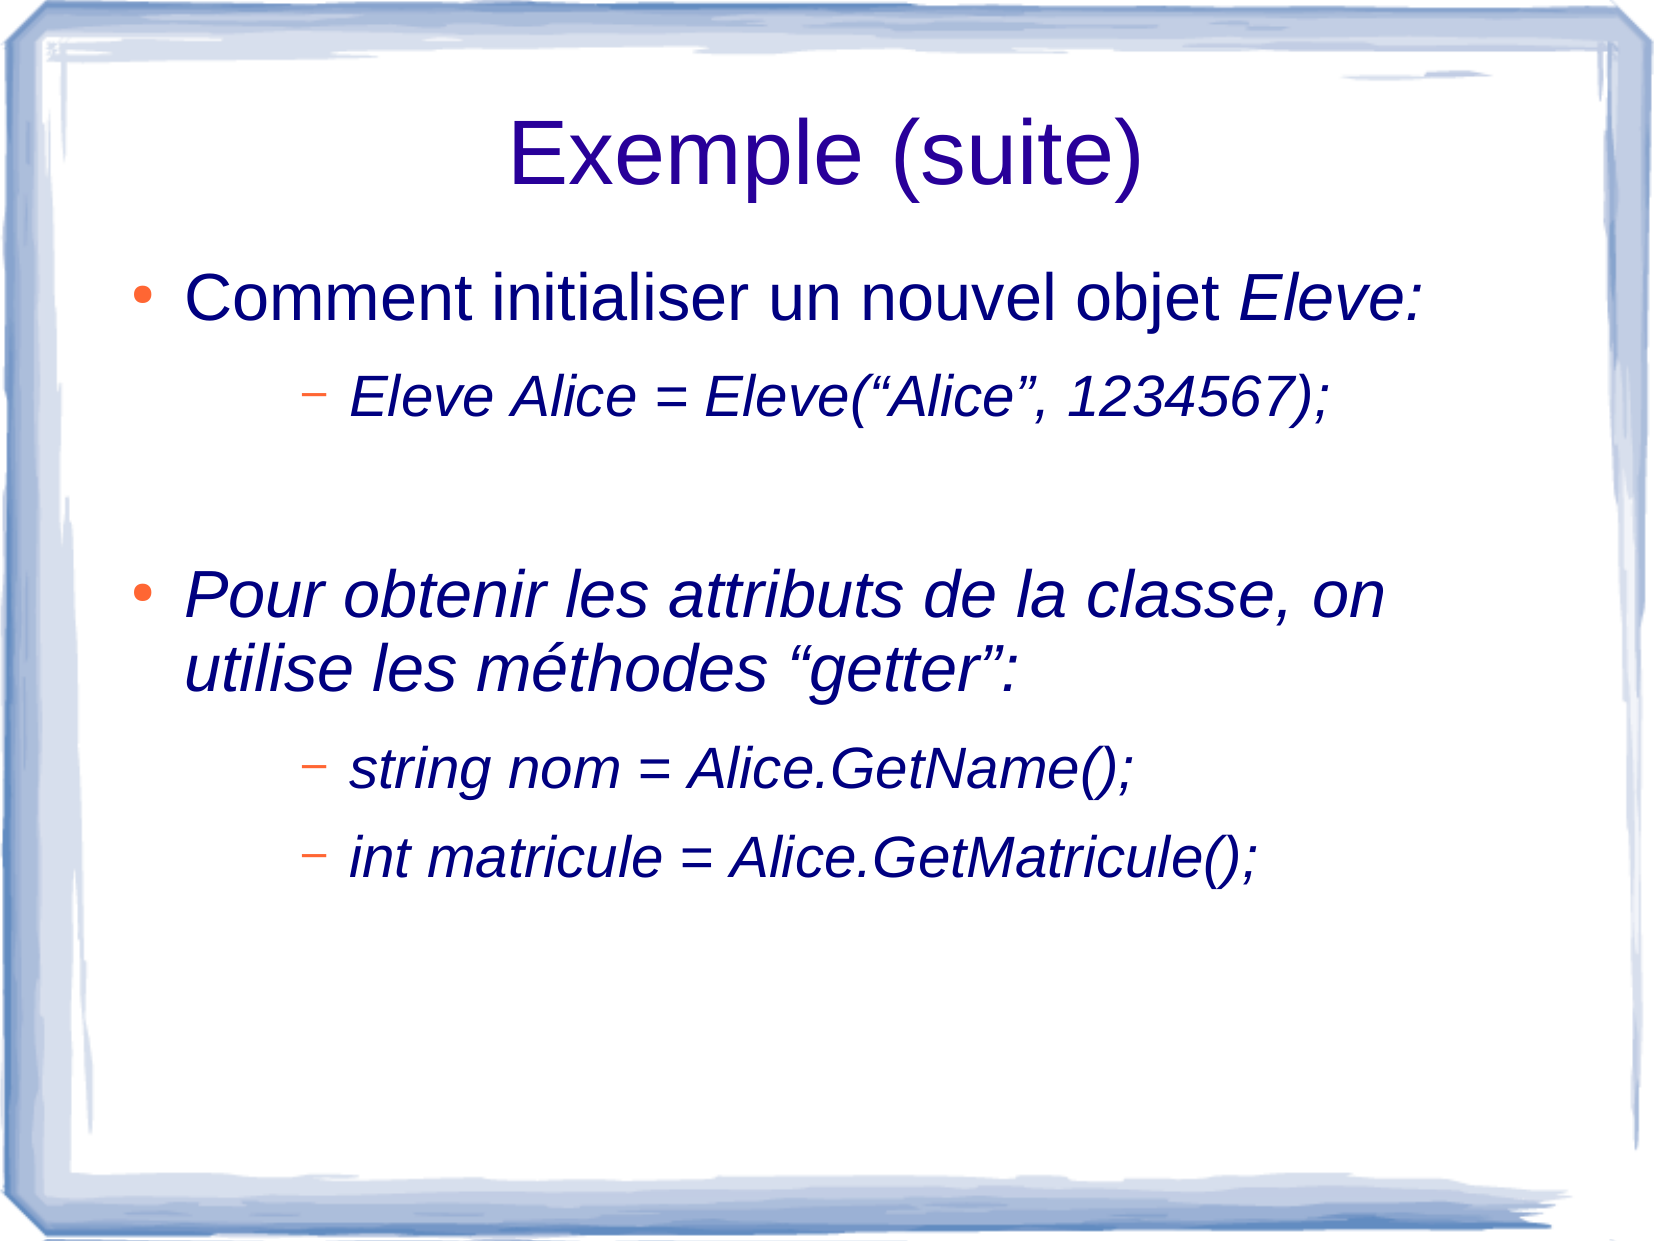

# Exemple (suite)
Comment initialiser un nouvel objet Eleve:
Eleve Alice = Eleve(“Alice”, 1234567);
Pour obtenir les attributs de la classe, on utilise les méthodes “getter”:
string nom = Alice.GetName();
int matricule = Alice.GetMatricule();